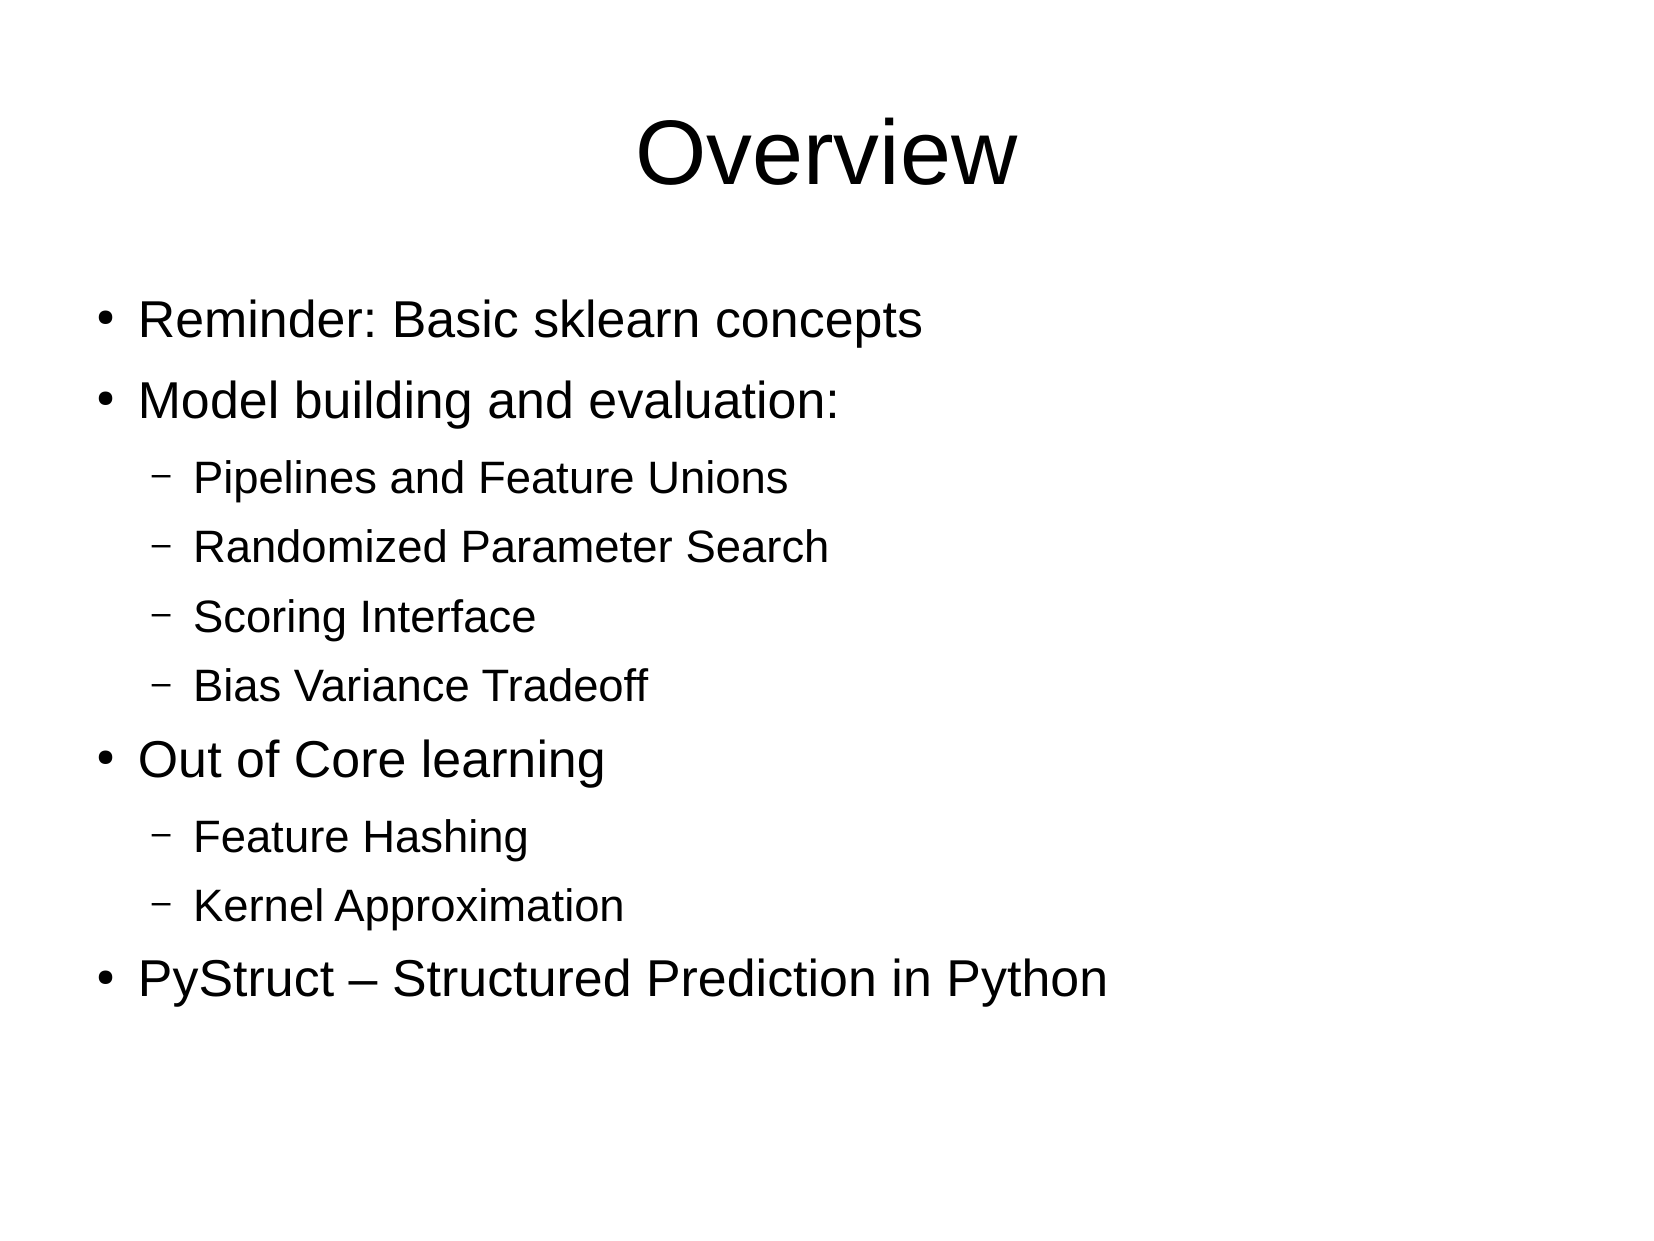

# Overview
Reminder: Basic sklearn concepts
Model building and evaluation:
Pipelines and Feature Unions
Randomized Parameter Search
Scoring Interface
Bias Variance Tradeoff
Out of Core learning
Feature Hashing
Kernel Approximation
PyStruct – Structured Prediction in Python